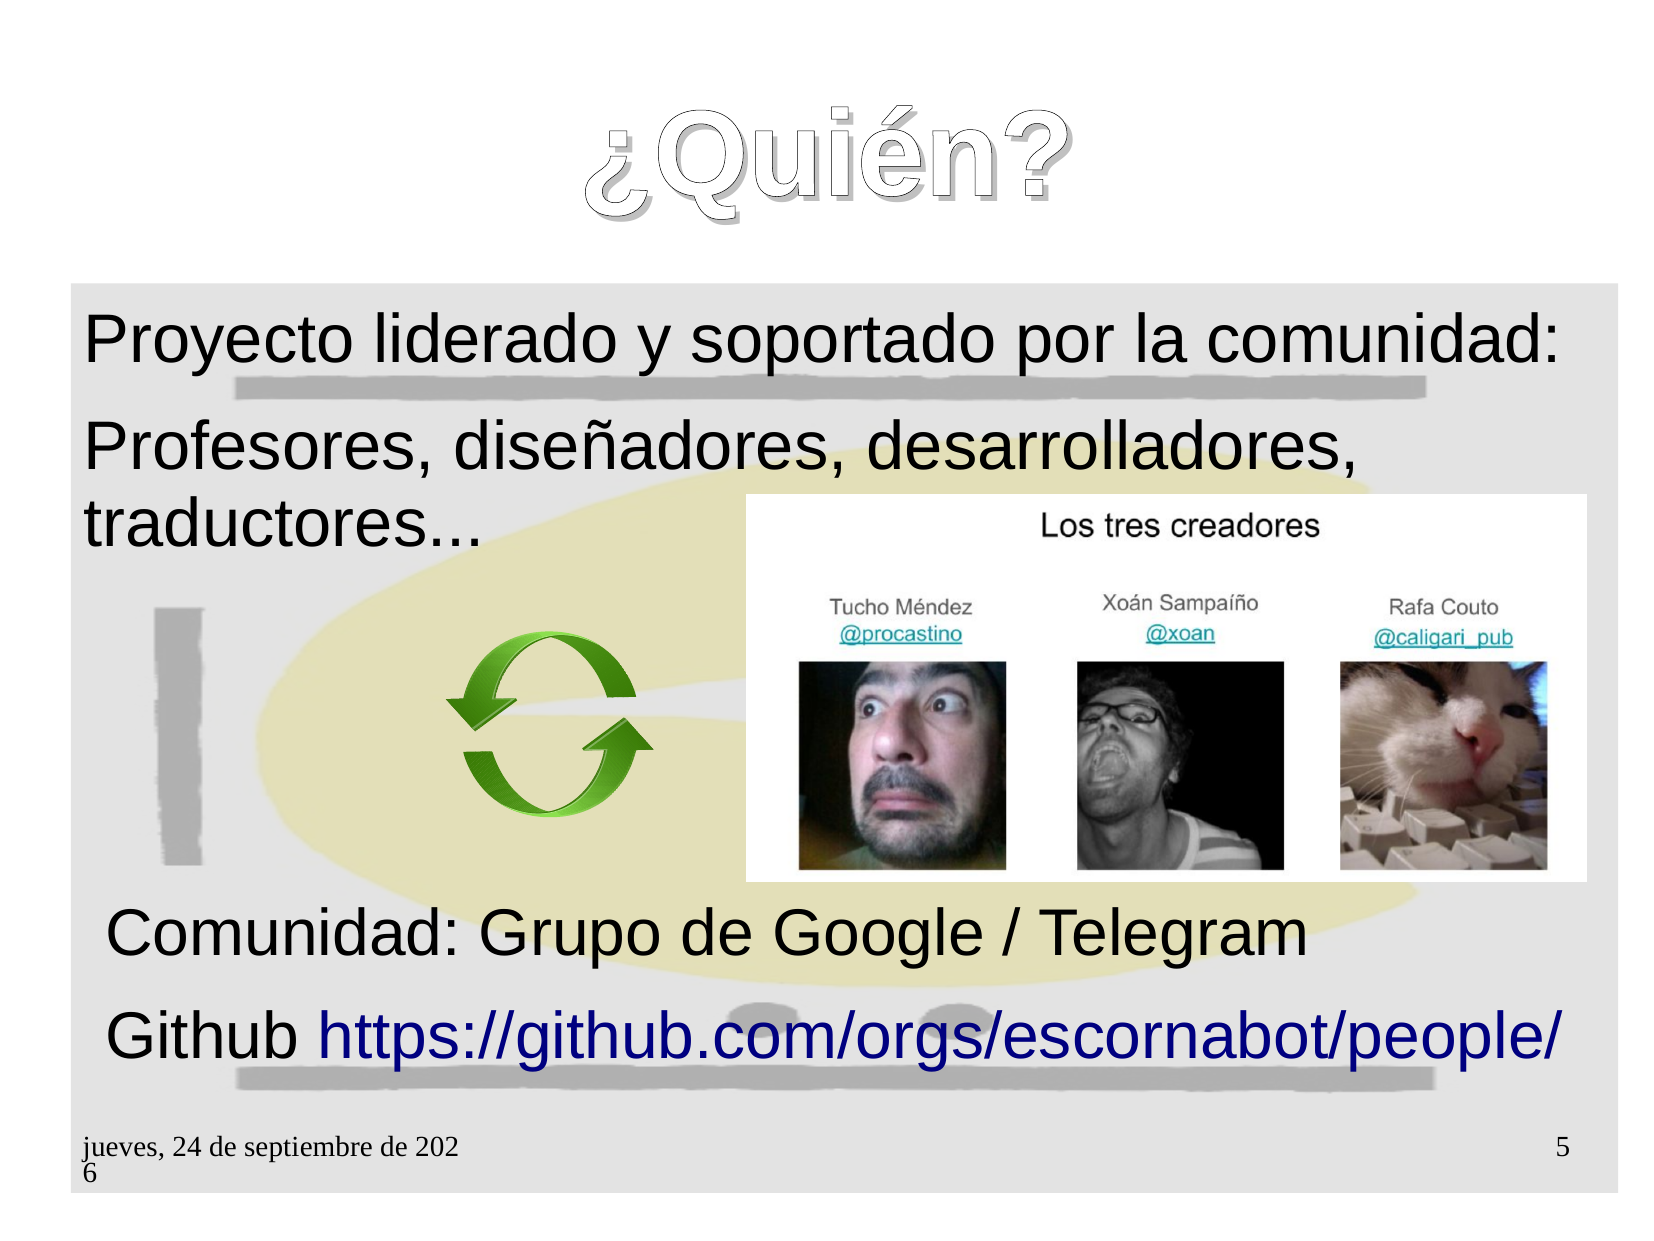

# ¿Quién?
Proyecto liderado y soportado por la comunidad:
Profesores, diseñadores, desarrolladores, traductores...
Comunidad: Grupo de Google / Telegram
Github https://github.com/orgs/escornabot/people/
5